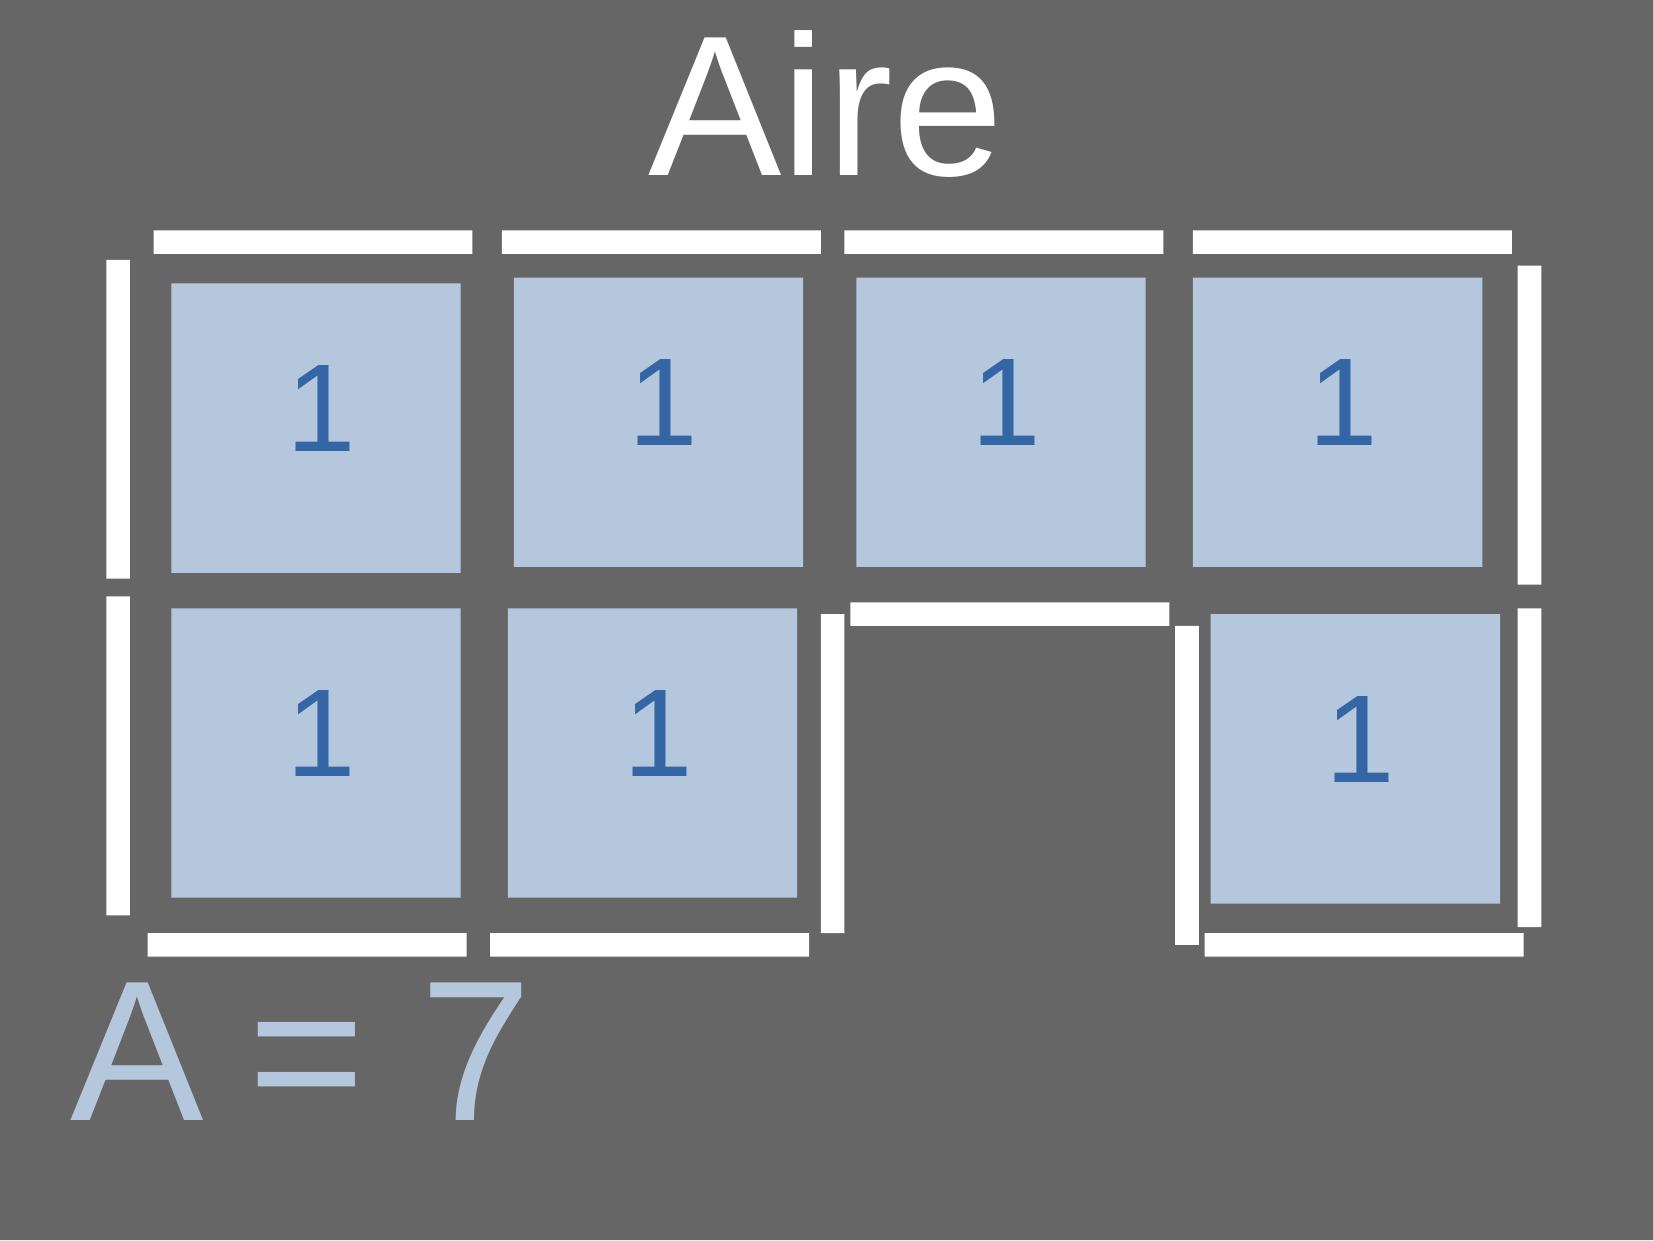

# Aire
1
1
1
1
1
1
1
A = 7